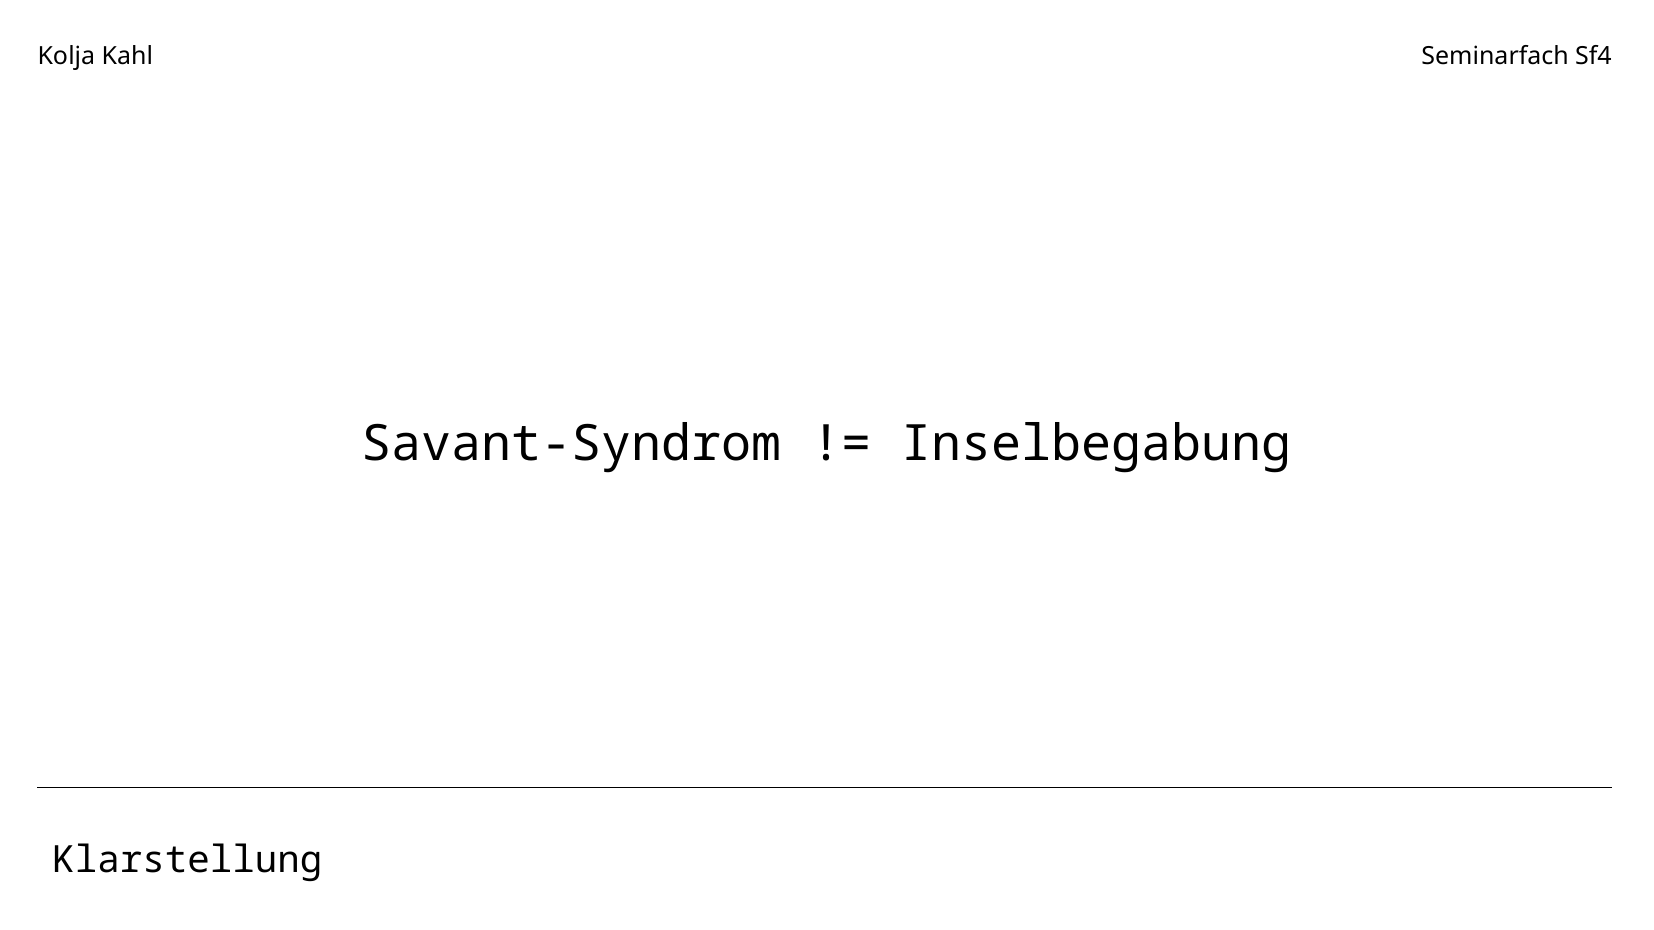

Kolja Kahl
Seminarfach Sf4
Savant-Syndrom != Inselbegabung
Klarstellung